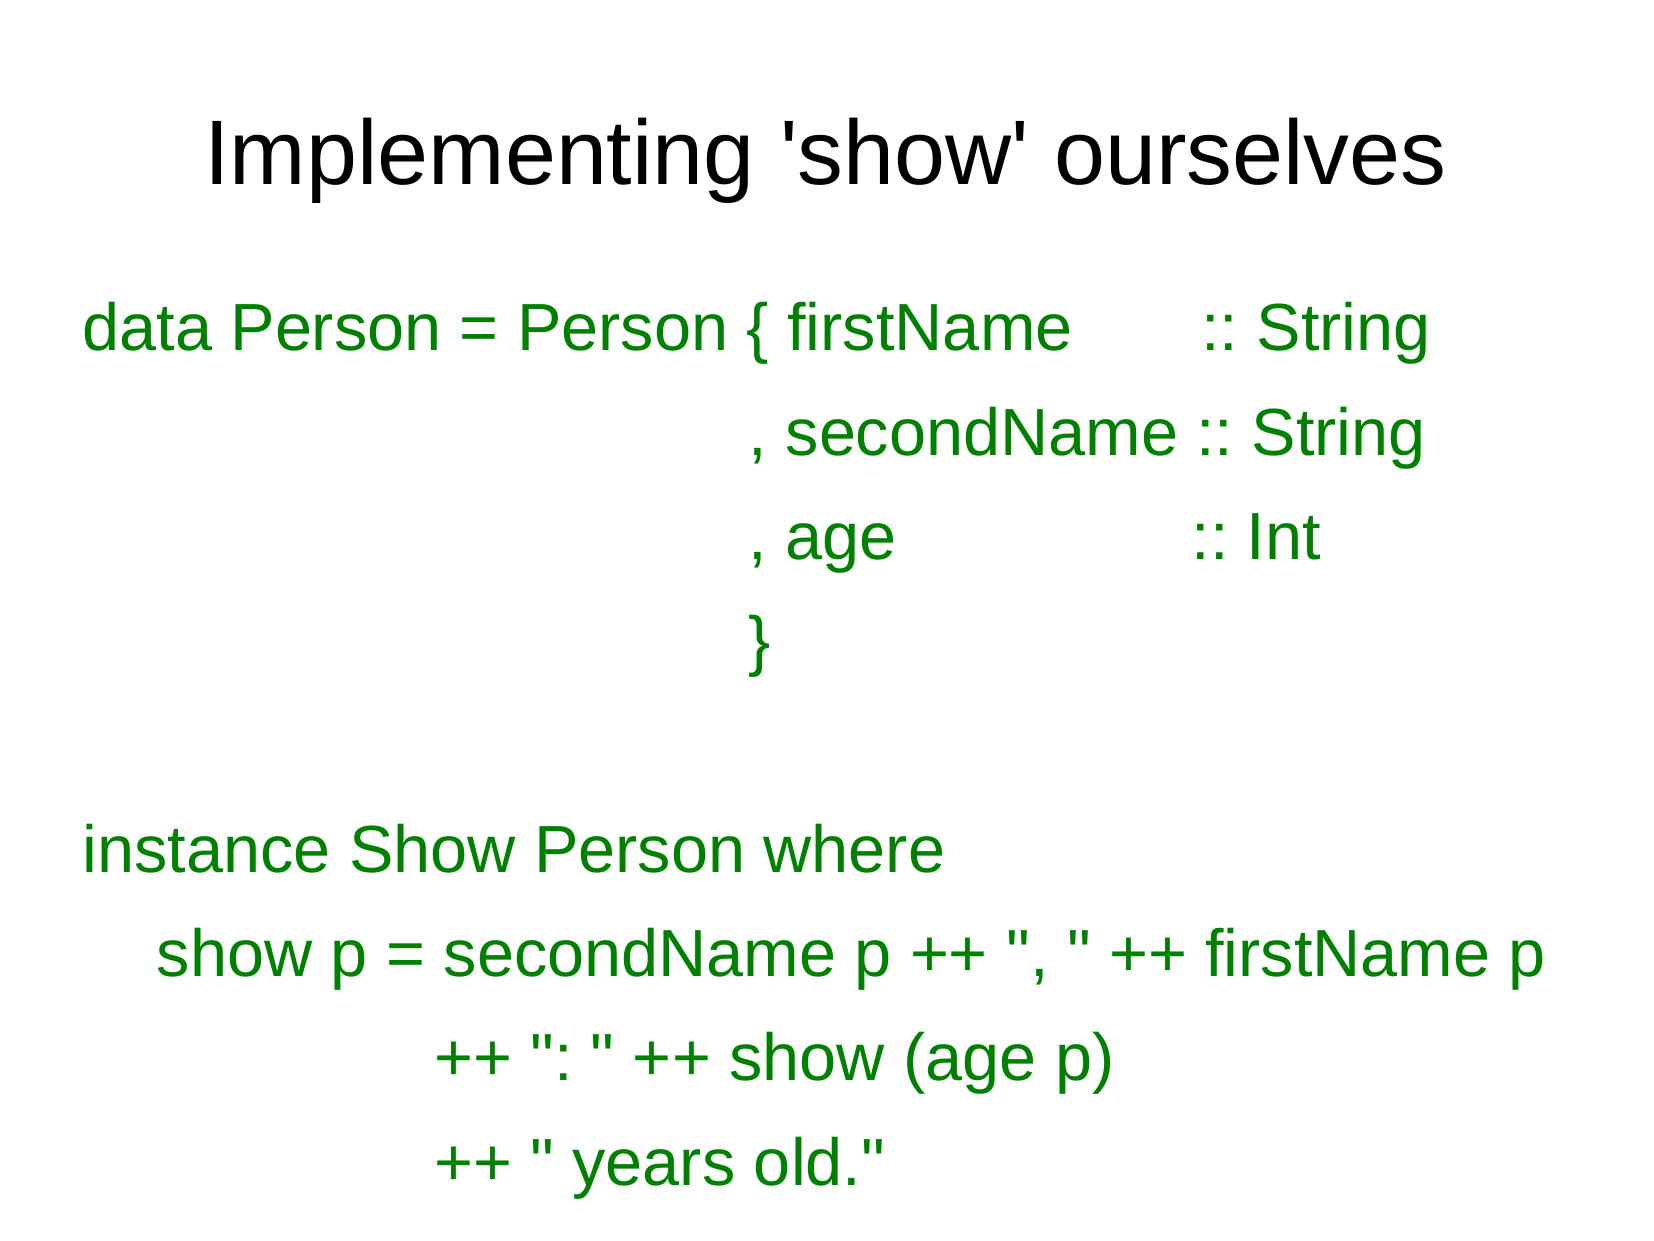

# Implementing 'show' ourselves
data Person = Person { firstName :: String
 , secondName :: String
 , age :: Int
 }
instance Show Person where
 show p = secondName p ++ ", " ++ firstName p
 ++ ": " ++ show (age p)
 ++ " years old."